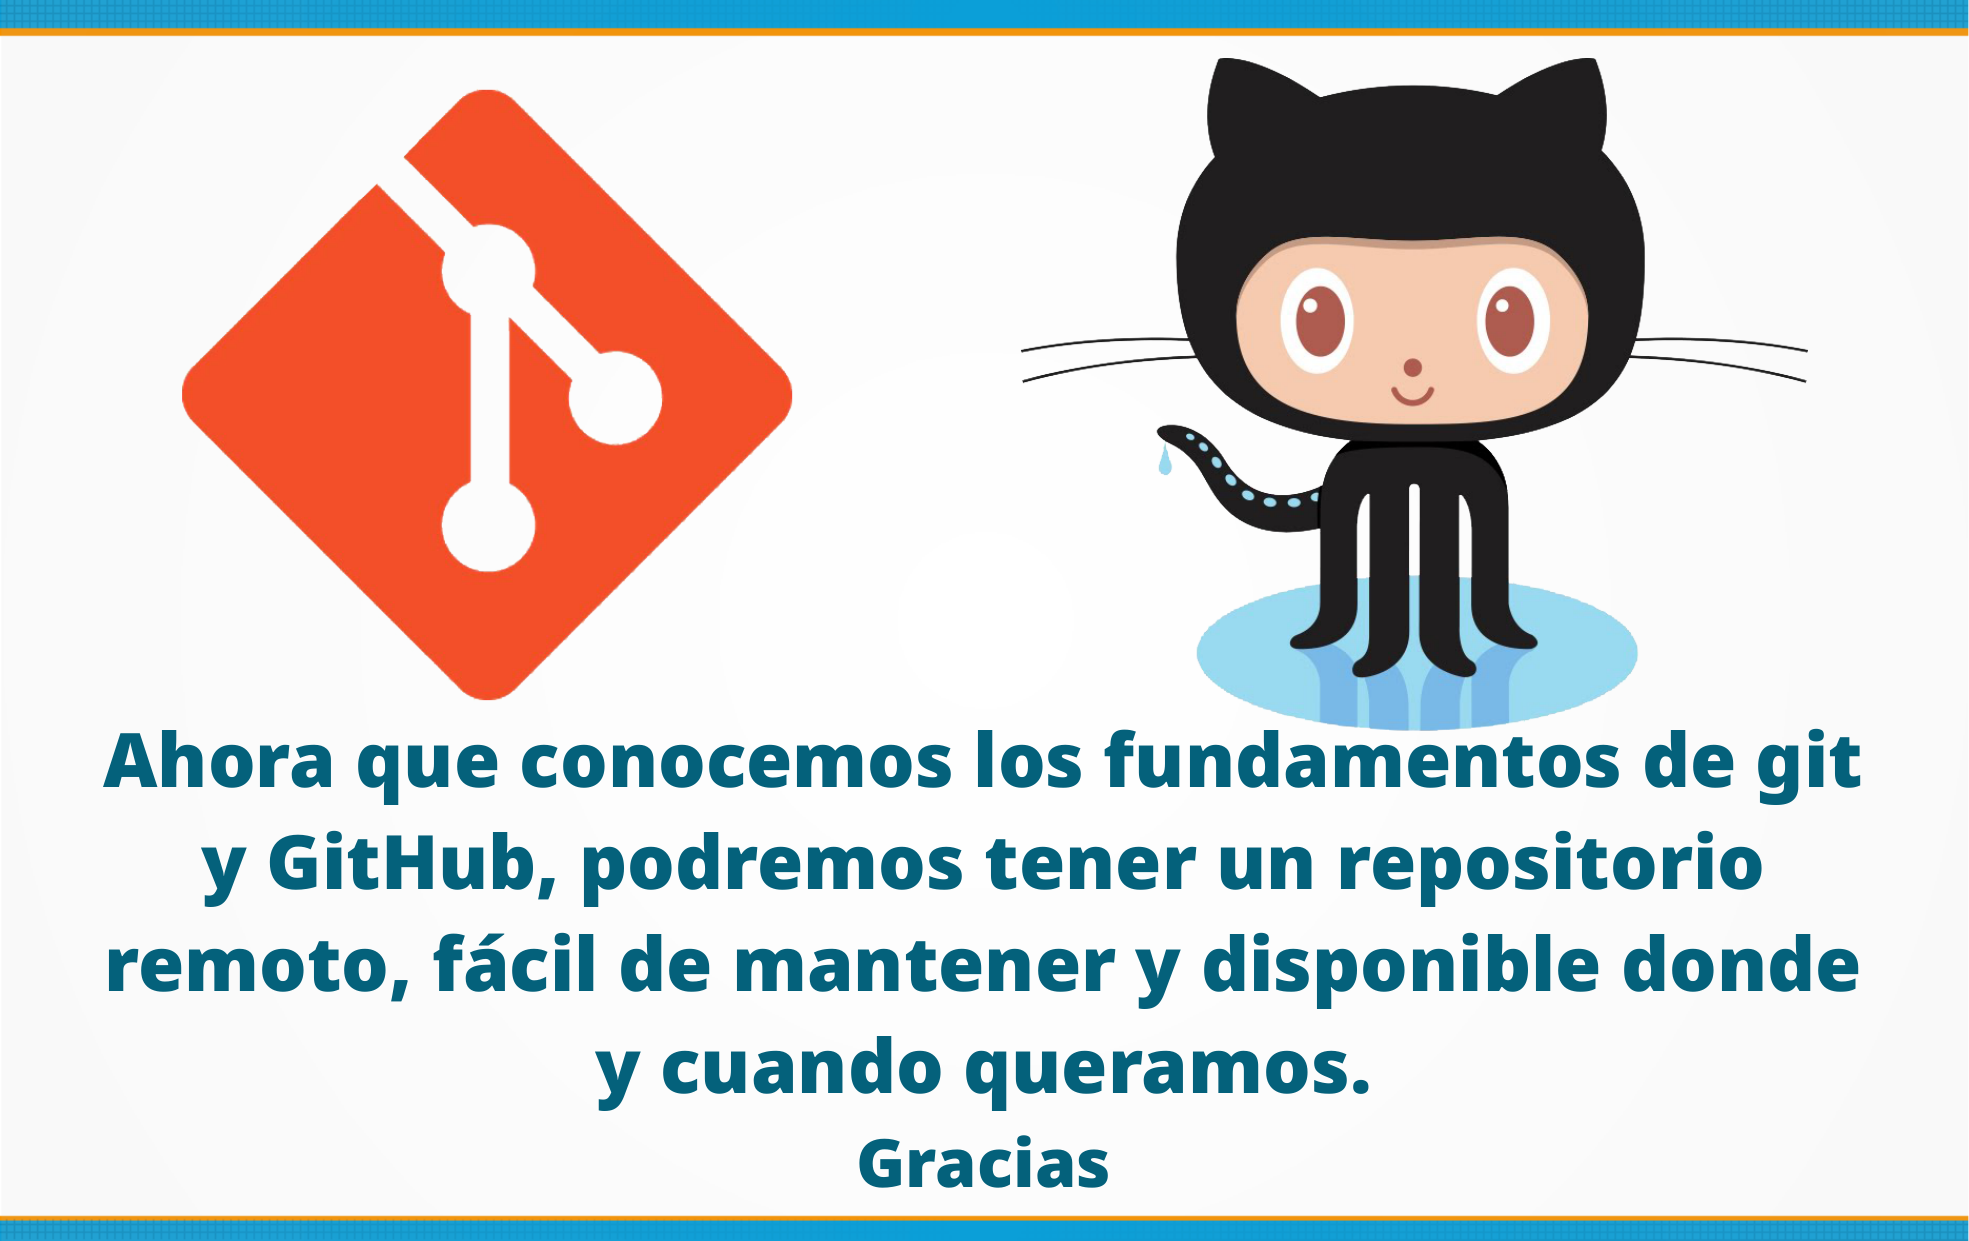

# Ahora que conocemos los fundamentos de git y GitHub, podremos tener un repositorio remoto, fácil de mantener y disponible donde y cuando queramos.
Gracias